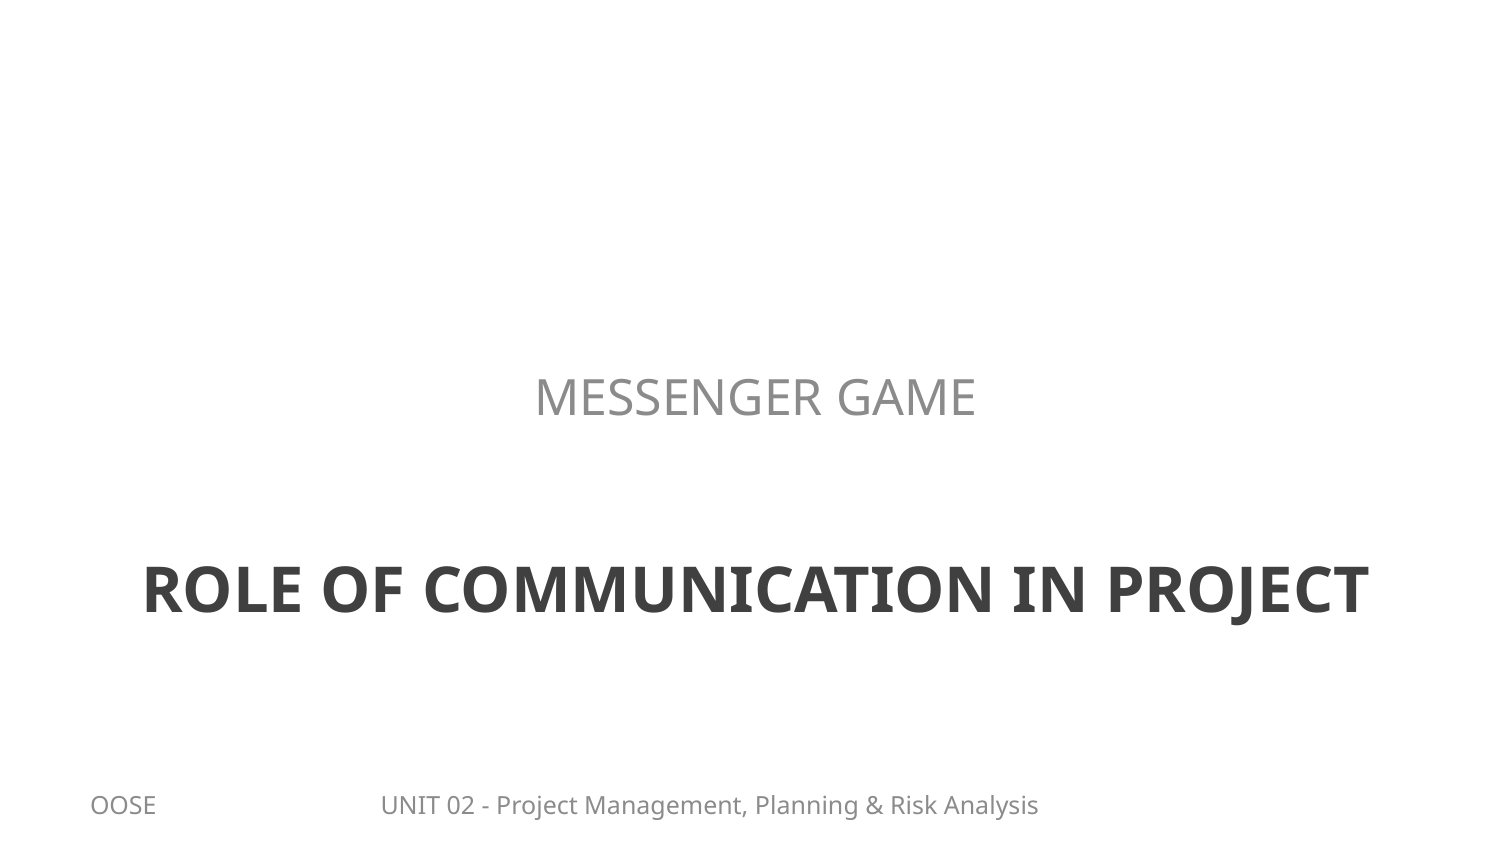

MESSENGER GAME
# ROLE OF COMMUNICATION IN PROJECT
OOSE
UNIT 02 - Project Management, Planning & Risk Analysis